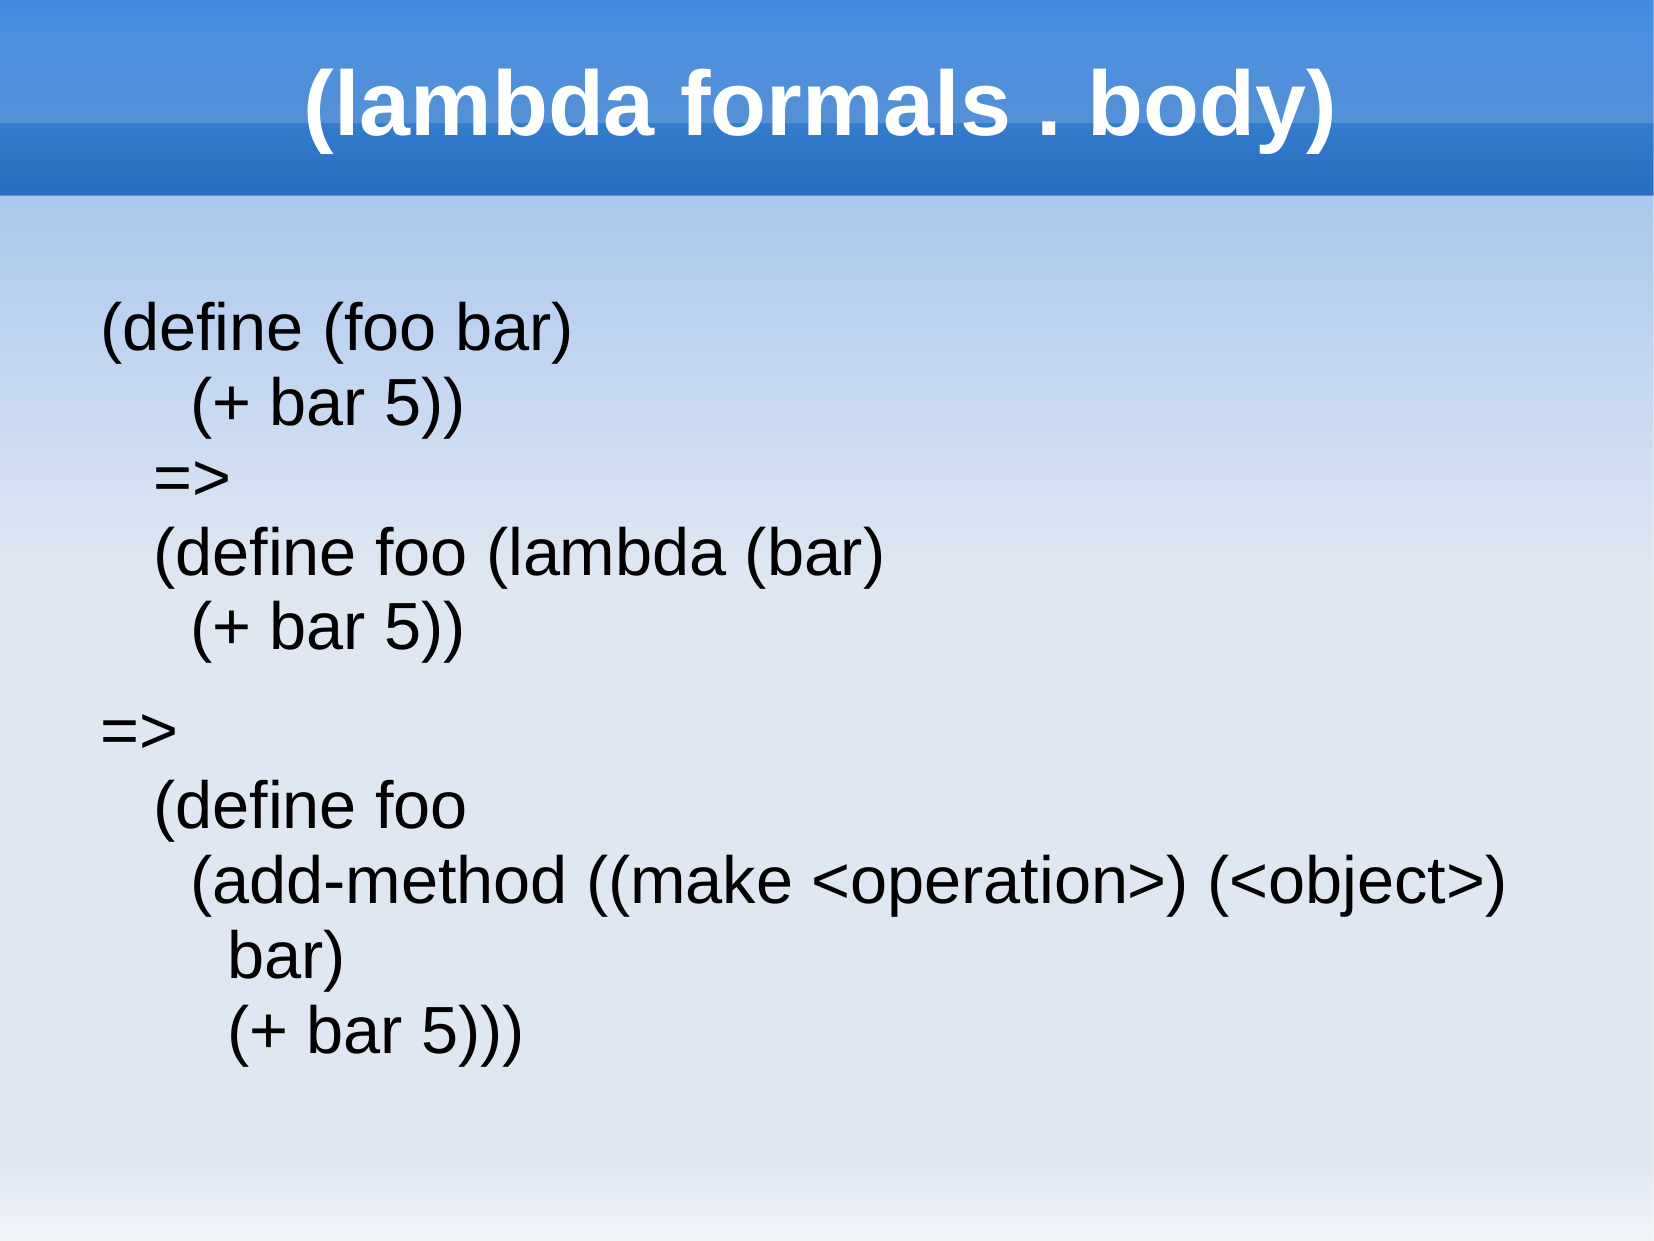

# (lambda formals . body)
(define (foo bar)
 (+ bar 5))
=>
(define foo (lambda (bar)
 (+ bar 5))
=>
(define foo
 (add-method ((make <operation>) (<object>)
 bar)
 (+ bar 5)))